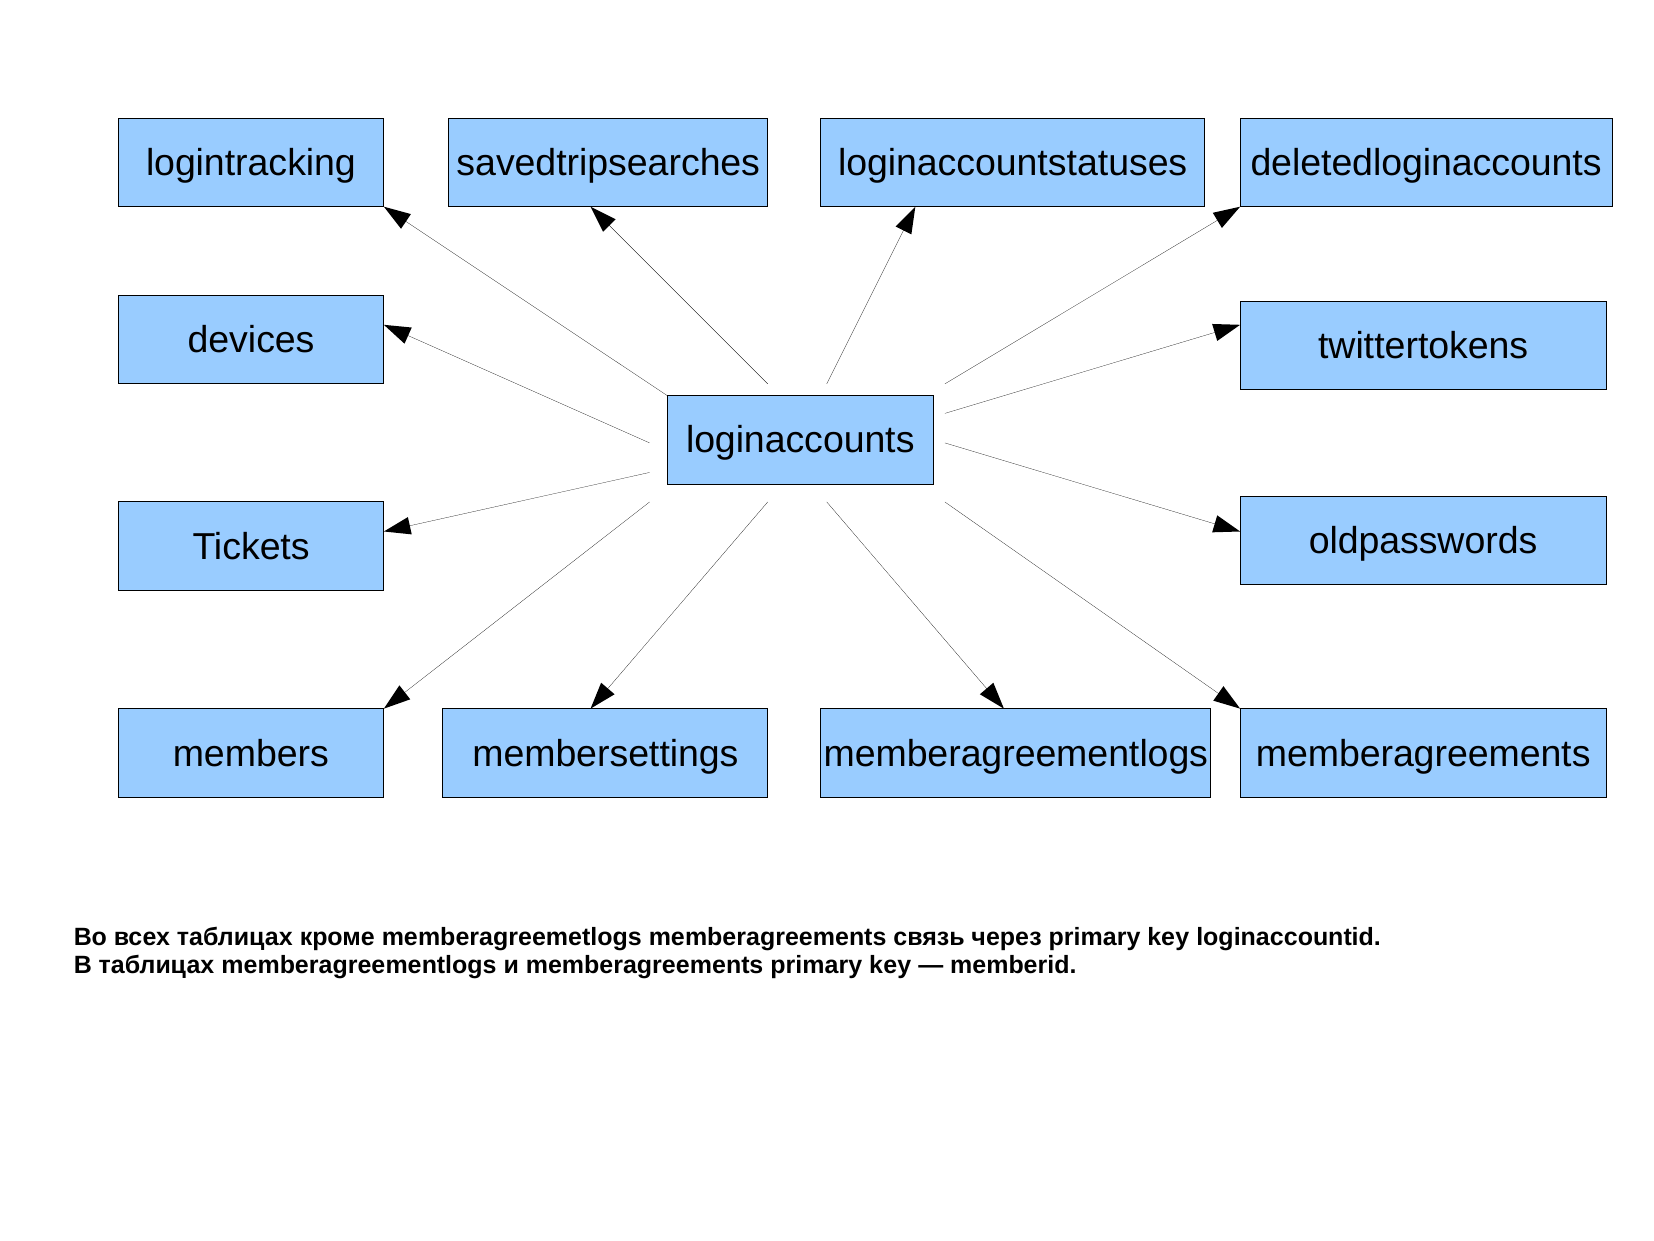

logintracking
savedtripsearches
loginaccountstatuses
deletedloginaccounts
devices
twittertokens
loginaccounts
oldpasswords
Tickets
members
membersettings
memberagreementlogs
memberagreements
Во всех таблицах кроме memberagreemetlogs memberagreements связь через primary key loginaccountid.
В таблицах memberagreementlogs и memberagreements primary key — memberid.